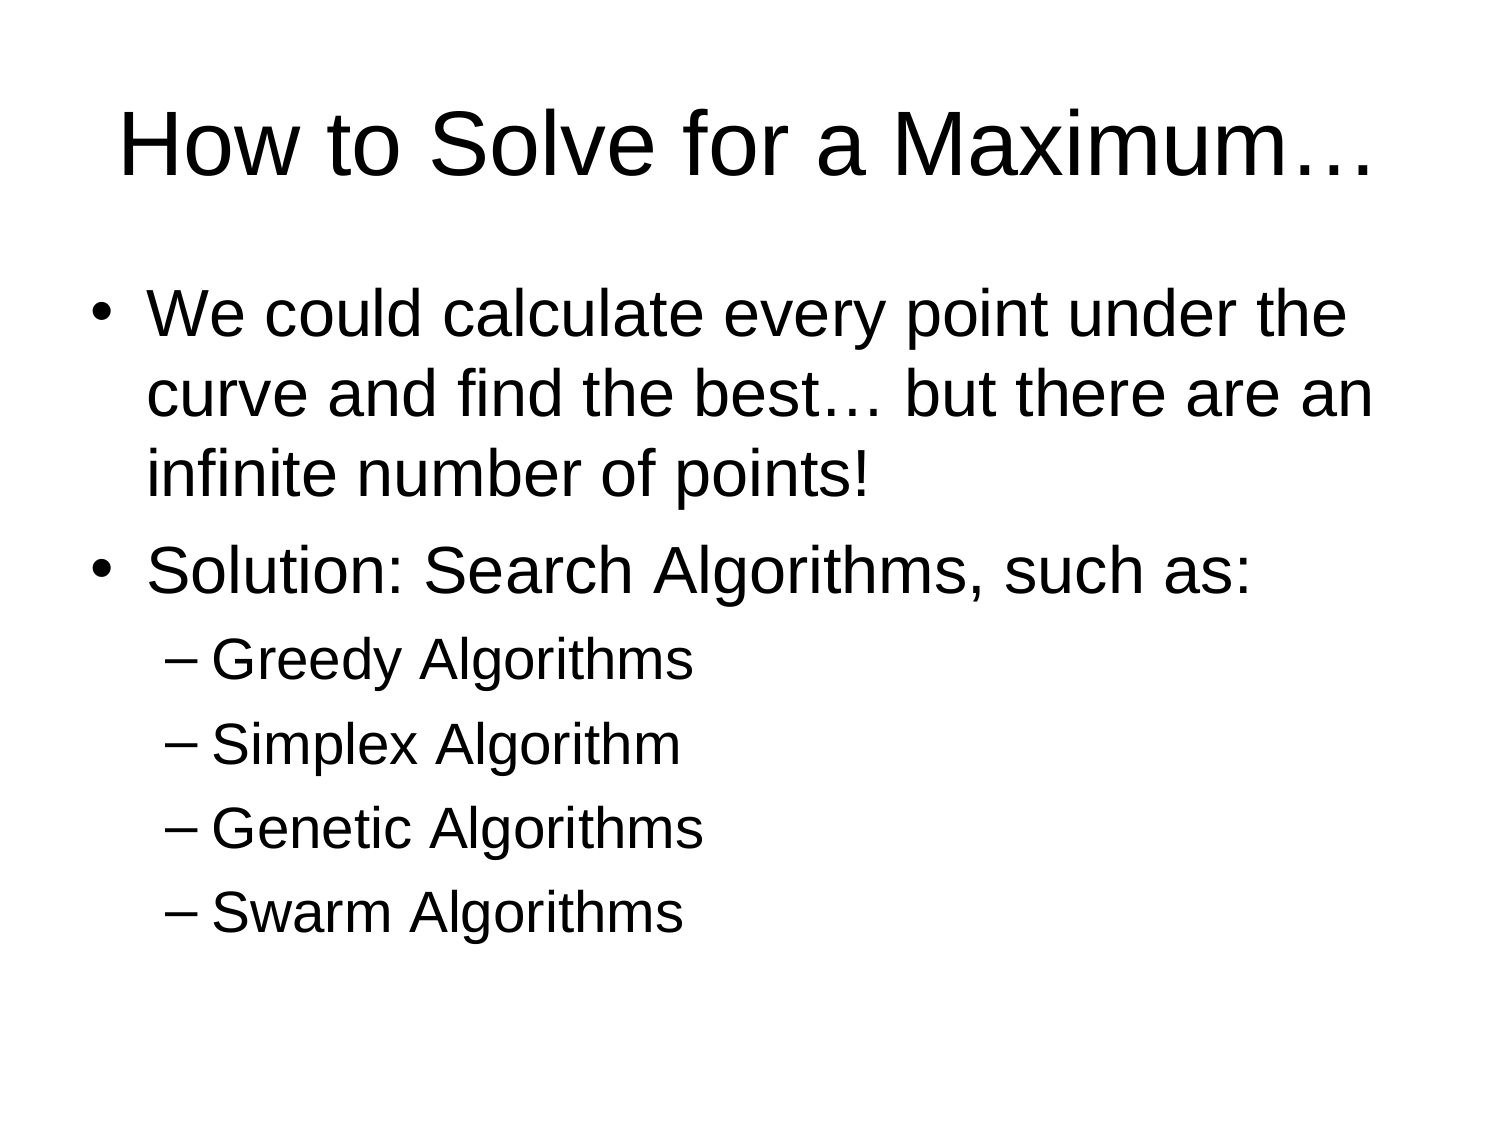

# How to Solve for a Maximum…
We could calculate every point under the curve and find the best… but there are an infinite number of points!
Solution: Search Algorithms, such as:
Greedy Algorithms
Simplex Algorithm
Genetic Algorithms
Swarm Algorithms